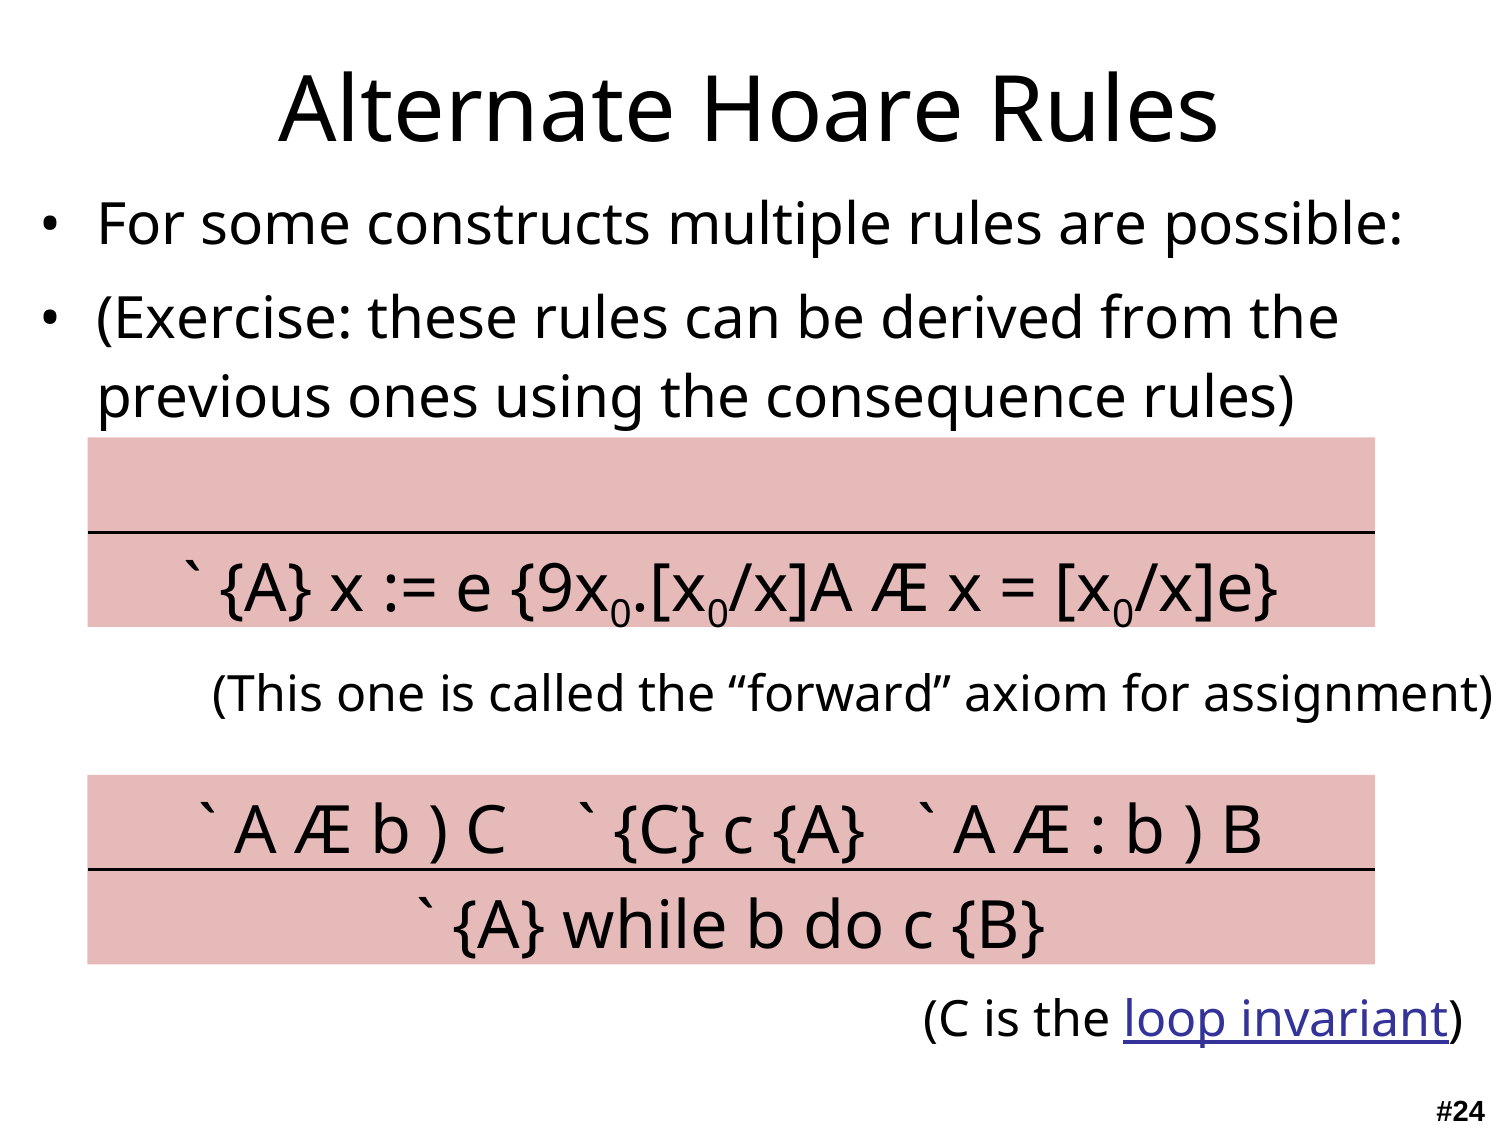

# Alternate Hoare Rules
For some constructs multiple rules are possible:
(Exercise: these rules can be derived from the previous ones using the consequence rules)
` {A} x := e {9x0.[x0/x]A Æ x = [x0/x]e}
(This one is called the “forward” axiom for assignment)
` A Æ b ) C ` {C} c {A} ` A Æ : b ) B
` {A} while b do c {B}
(C is the loop invariant)
24